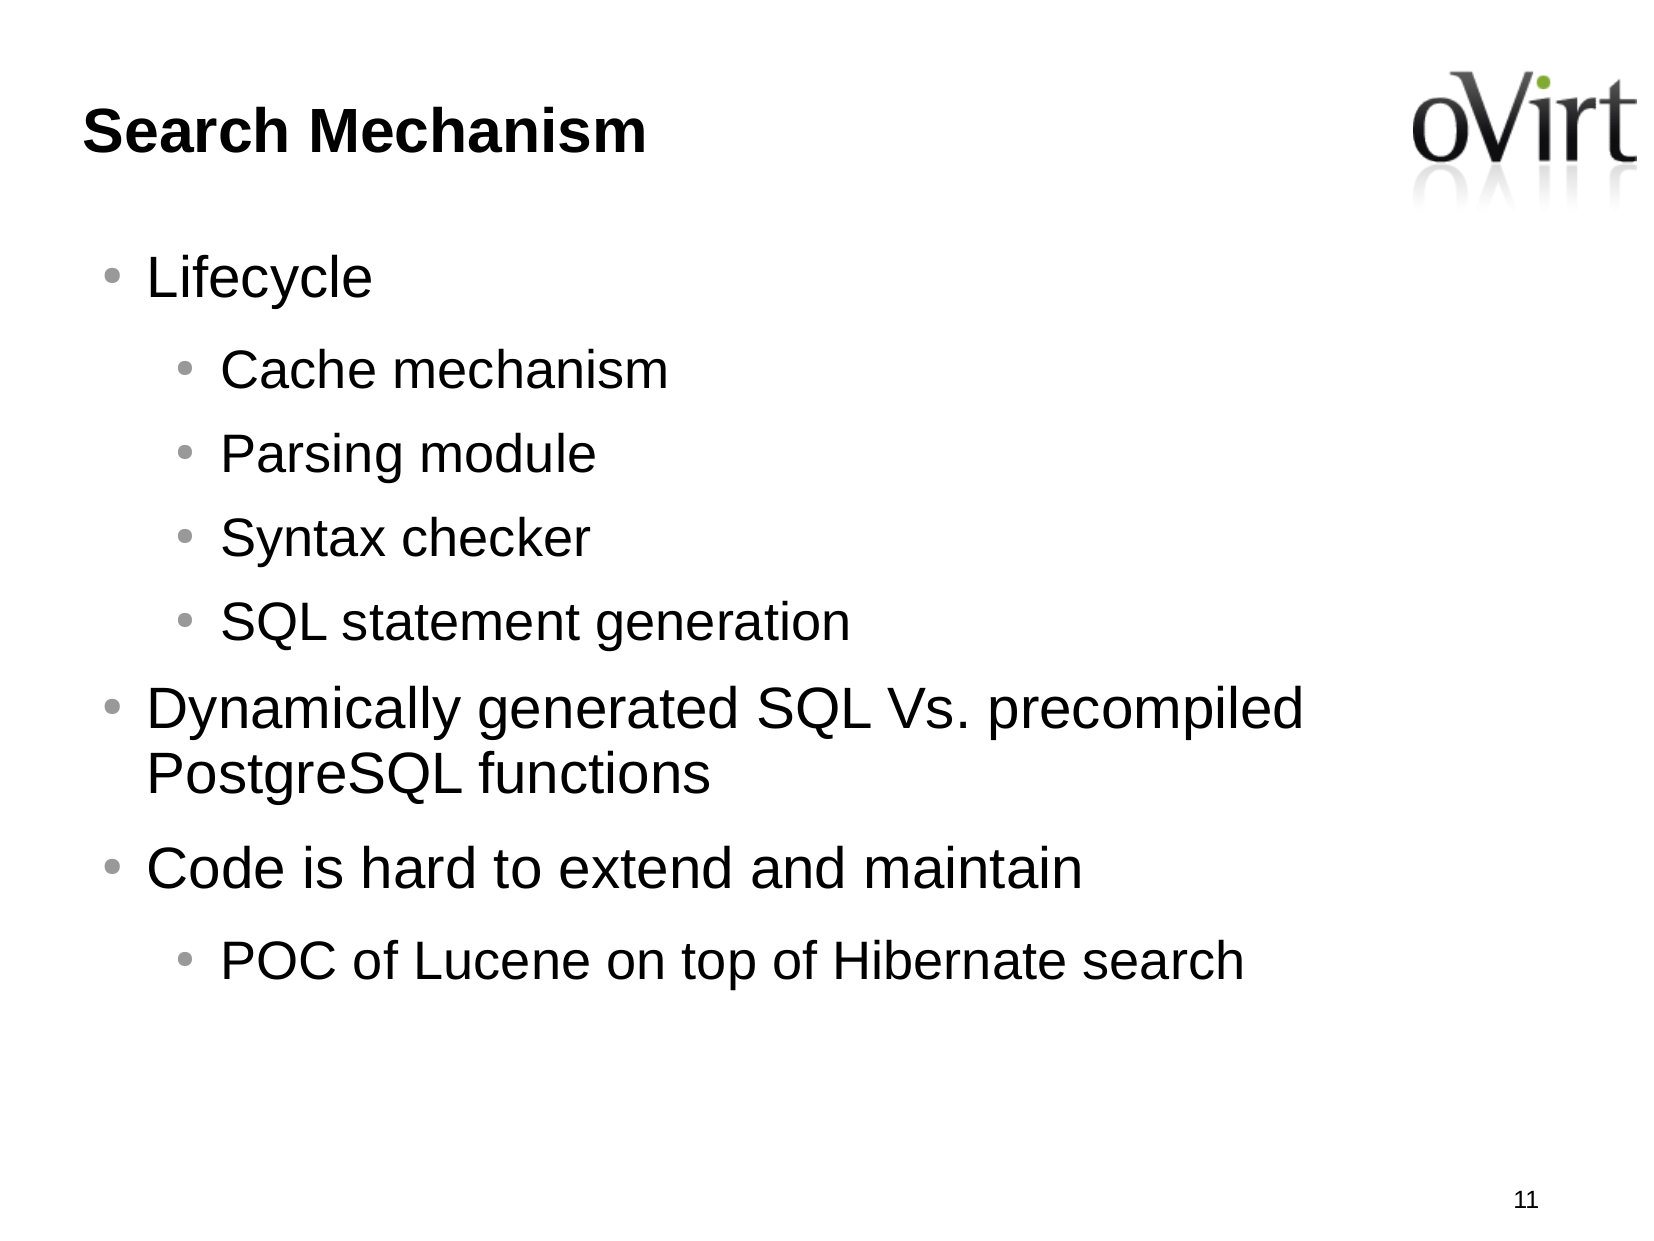

# Search Mechanism
Lifecycle
Cache mechanism
Parsing module
Syntax checker
SQL statement generation
Dynamically generated SQL Vs. precompiled PostgreSQL functions
Code is hard to extend and maintain
POC of Lucene on top of Hibernate search